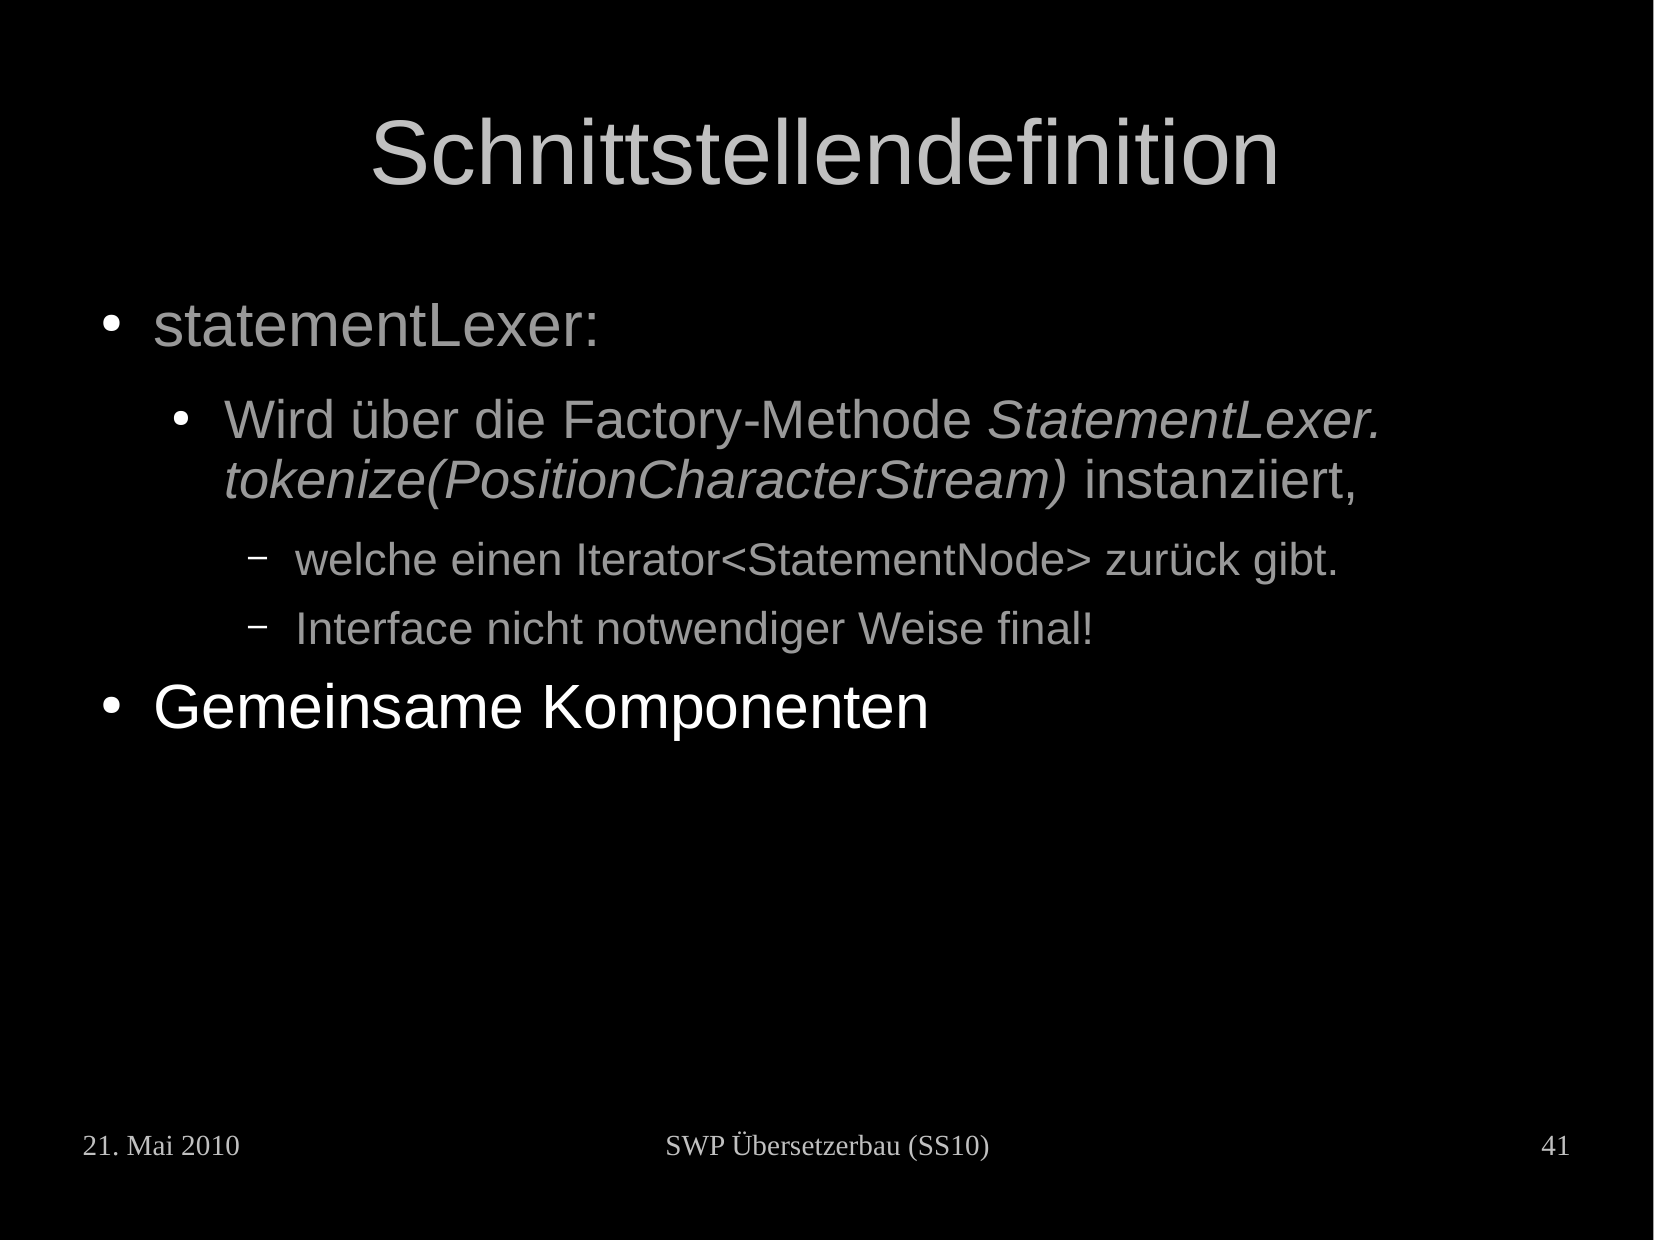

# Schnittstellendefinition
statementLexer:
Wird über die Factory-Methode StatementLexer. tokenize(PositionCharacterStream) instanziiert,
welche einen Iterator<StatementNode> zurück gibt.
Interface nicht notwendiger Weise final!
Gemeinsame Komponenten
41